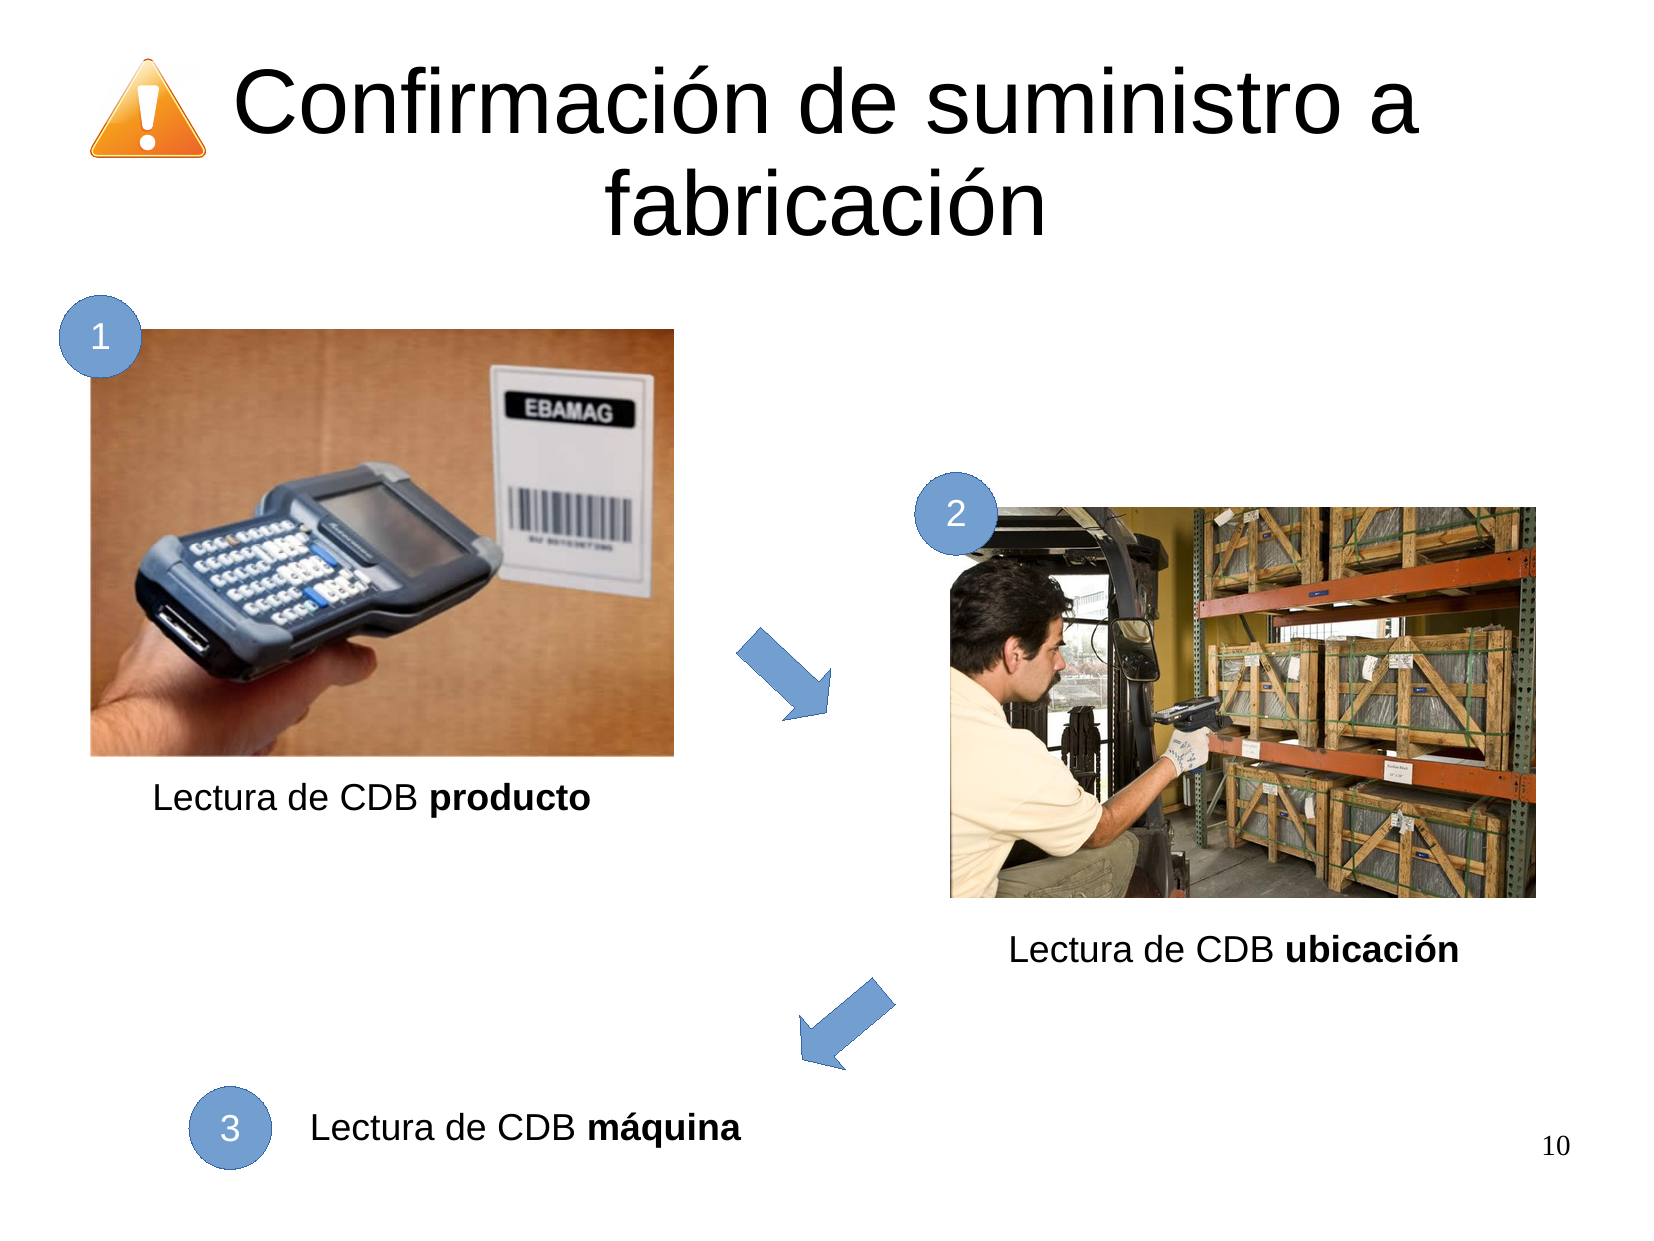

# Confirmación de suministro a fabricación
1
2
Lectura de CDB producto
Lectura de CDB ubicación
3
Lectura de CDB máquina
10